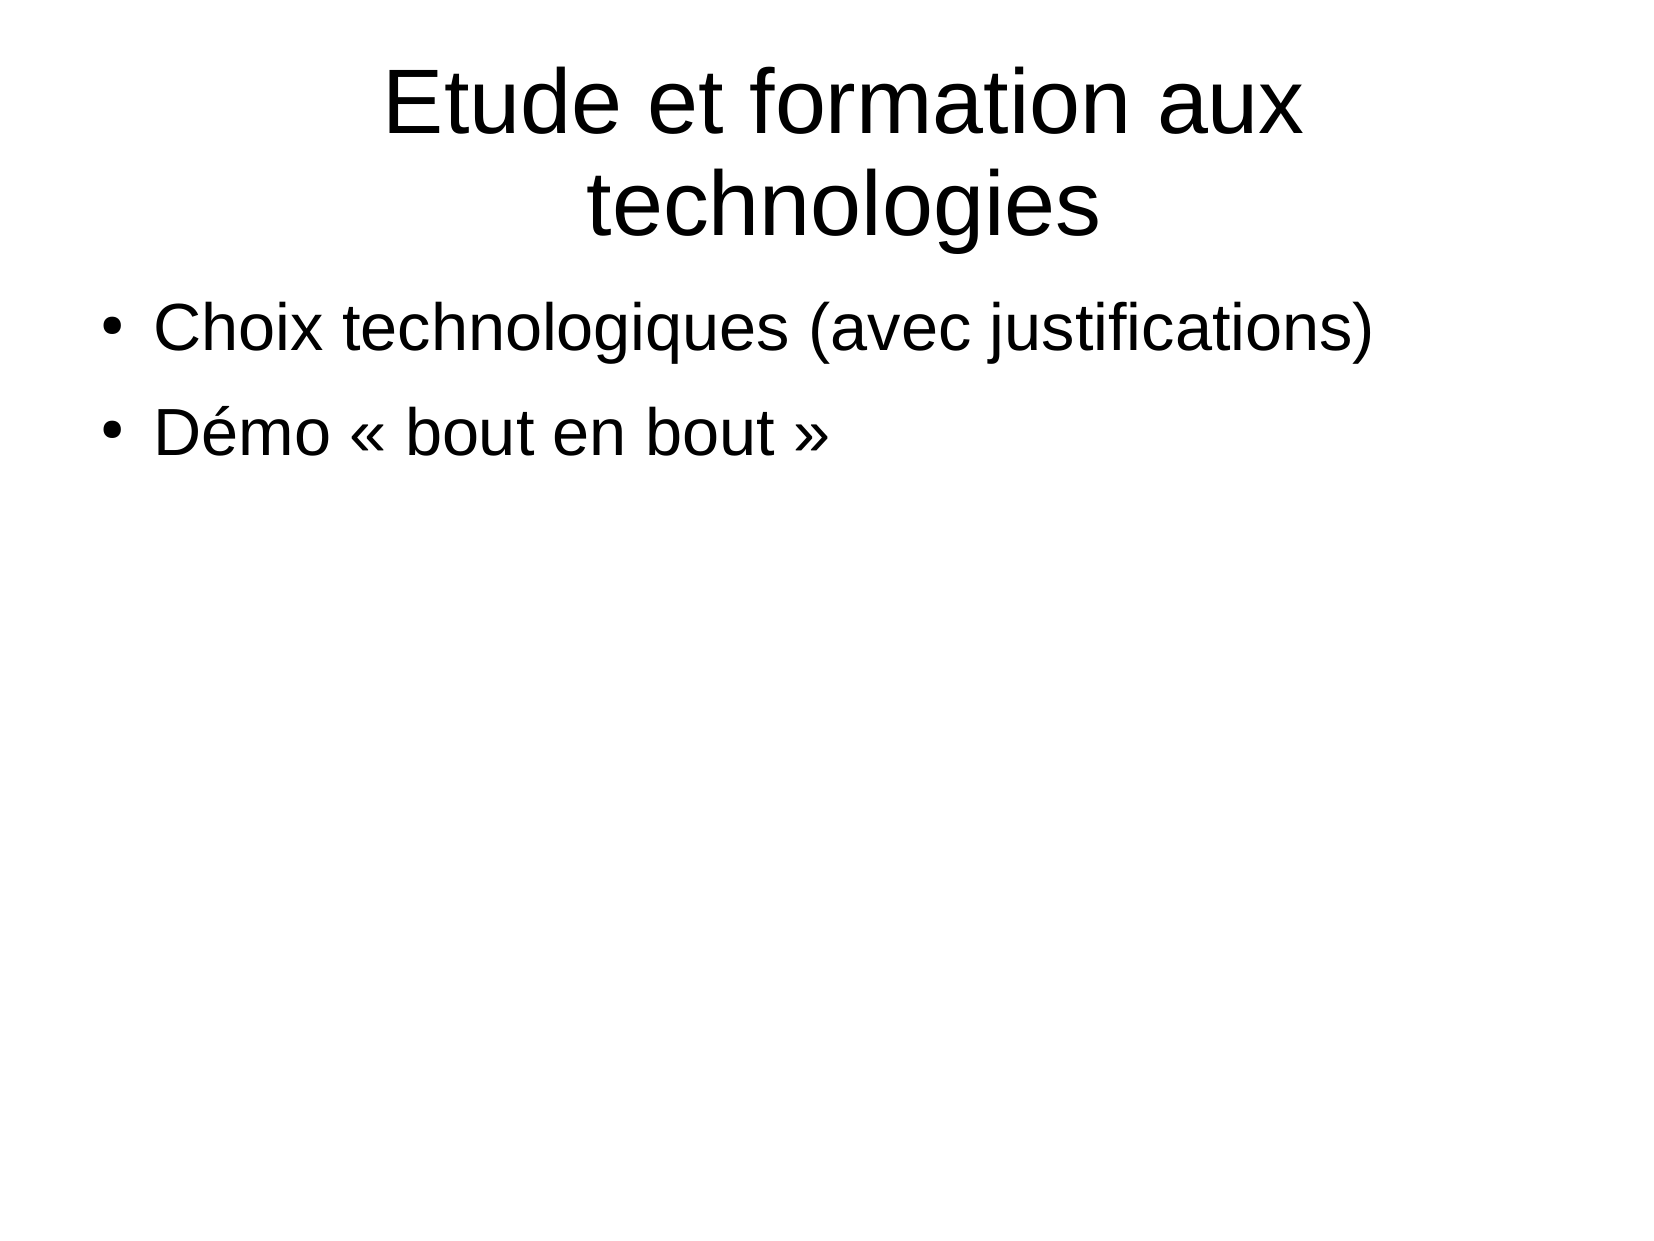

# Etude et formation aux technologies
Choix technologiques (avec justifications)
Démo « bout en bout »